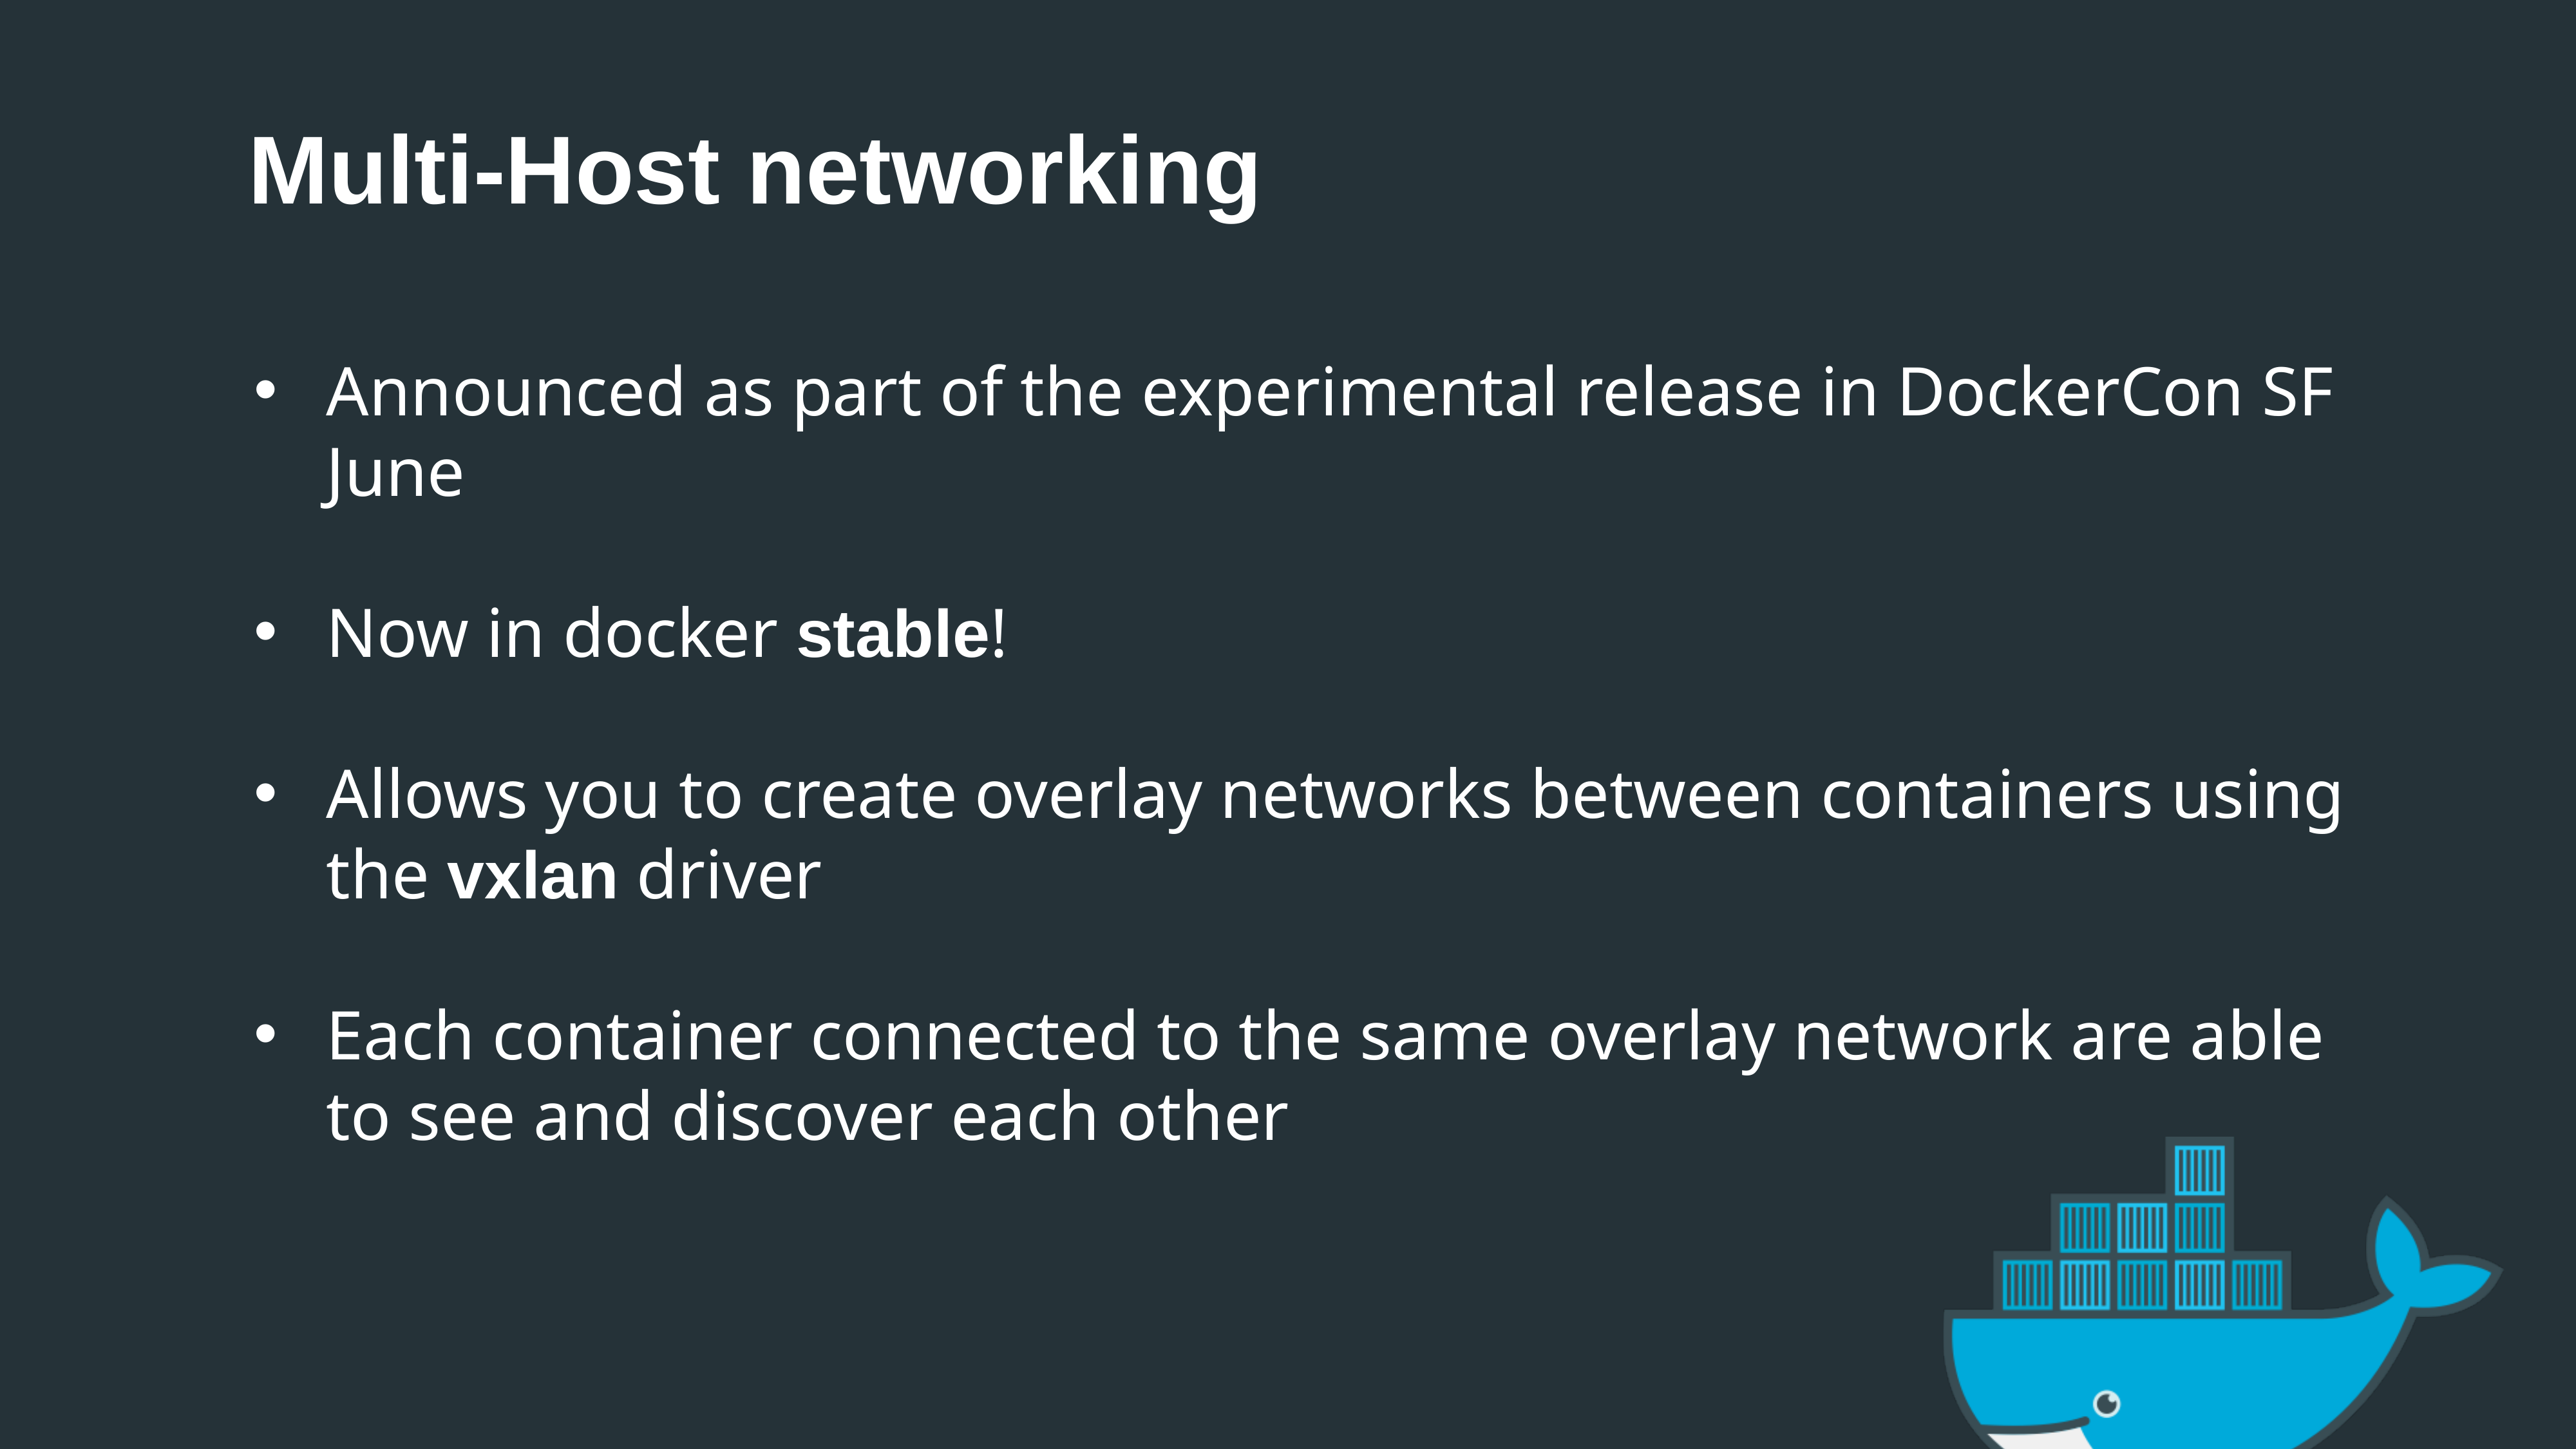

Multi-Host networking
Announced as part of the experimental release in DockerCon SF June
Now in docker stable!
Allows you to create overlay networks between containers using the vxlan driver
Each container connected to the same overlay network are able to see and discover each other